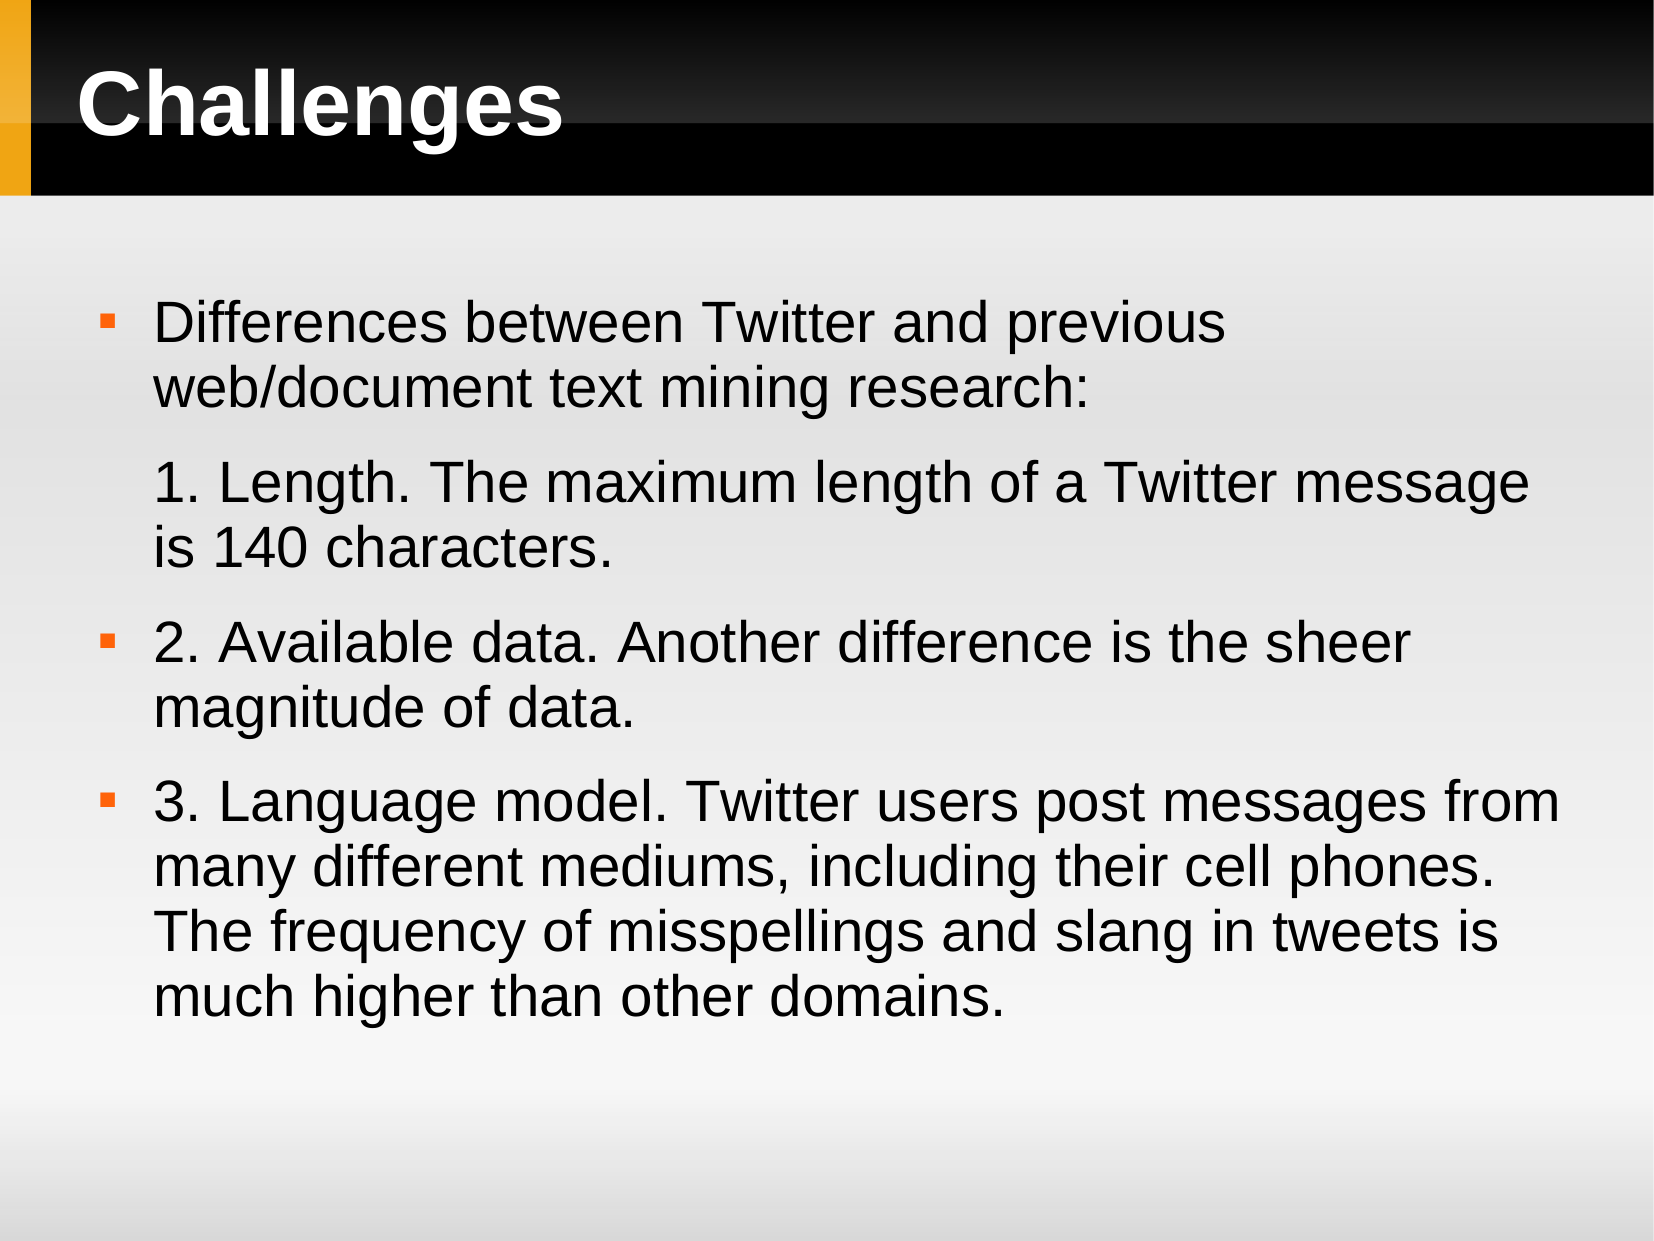

# Challenges
Differences between Twitter and previous web/document text mining research:
1. Length. The maximum length of a Twitter message is 140 characters.
2. Available data. Another difference is the sheer magnitude of data.
3. Language model. Twitter users post messages from many different mediums, including their cell phones. The frequency of misspellings and slang in tweets is much higher than other domains.